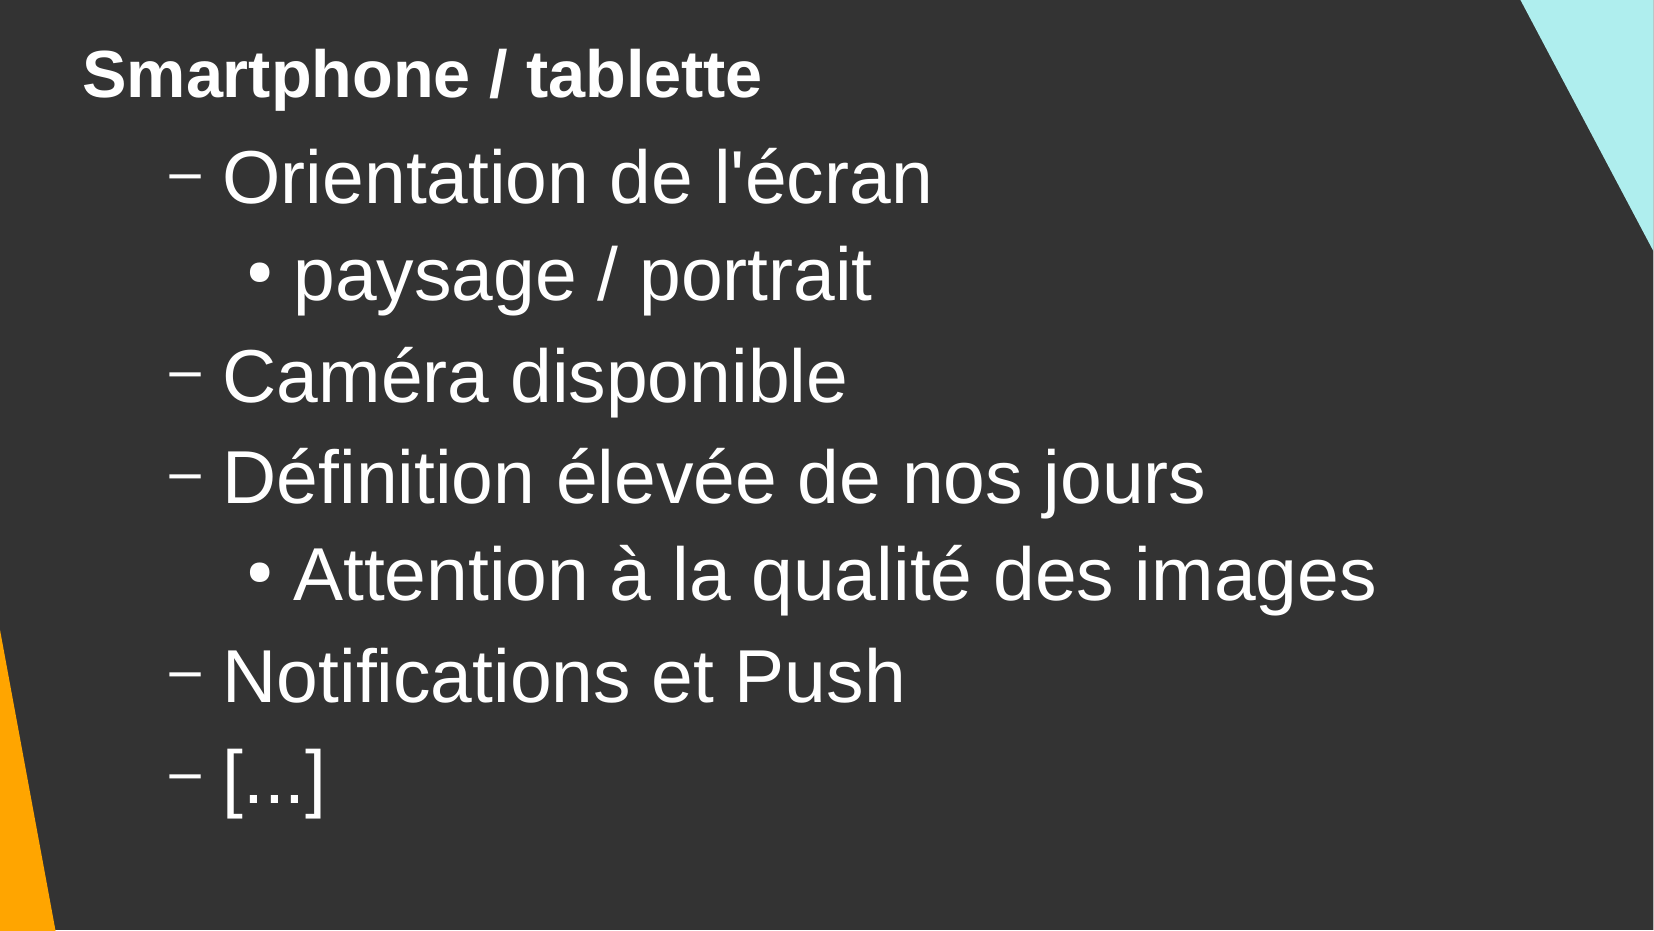

# Smartphone / tablette
Orientation de l'écran
paysage / portrait
Caméra disponible
Définition élevée de nos jours
Attention à la qualité des images
Notifications et Push
[...]